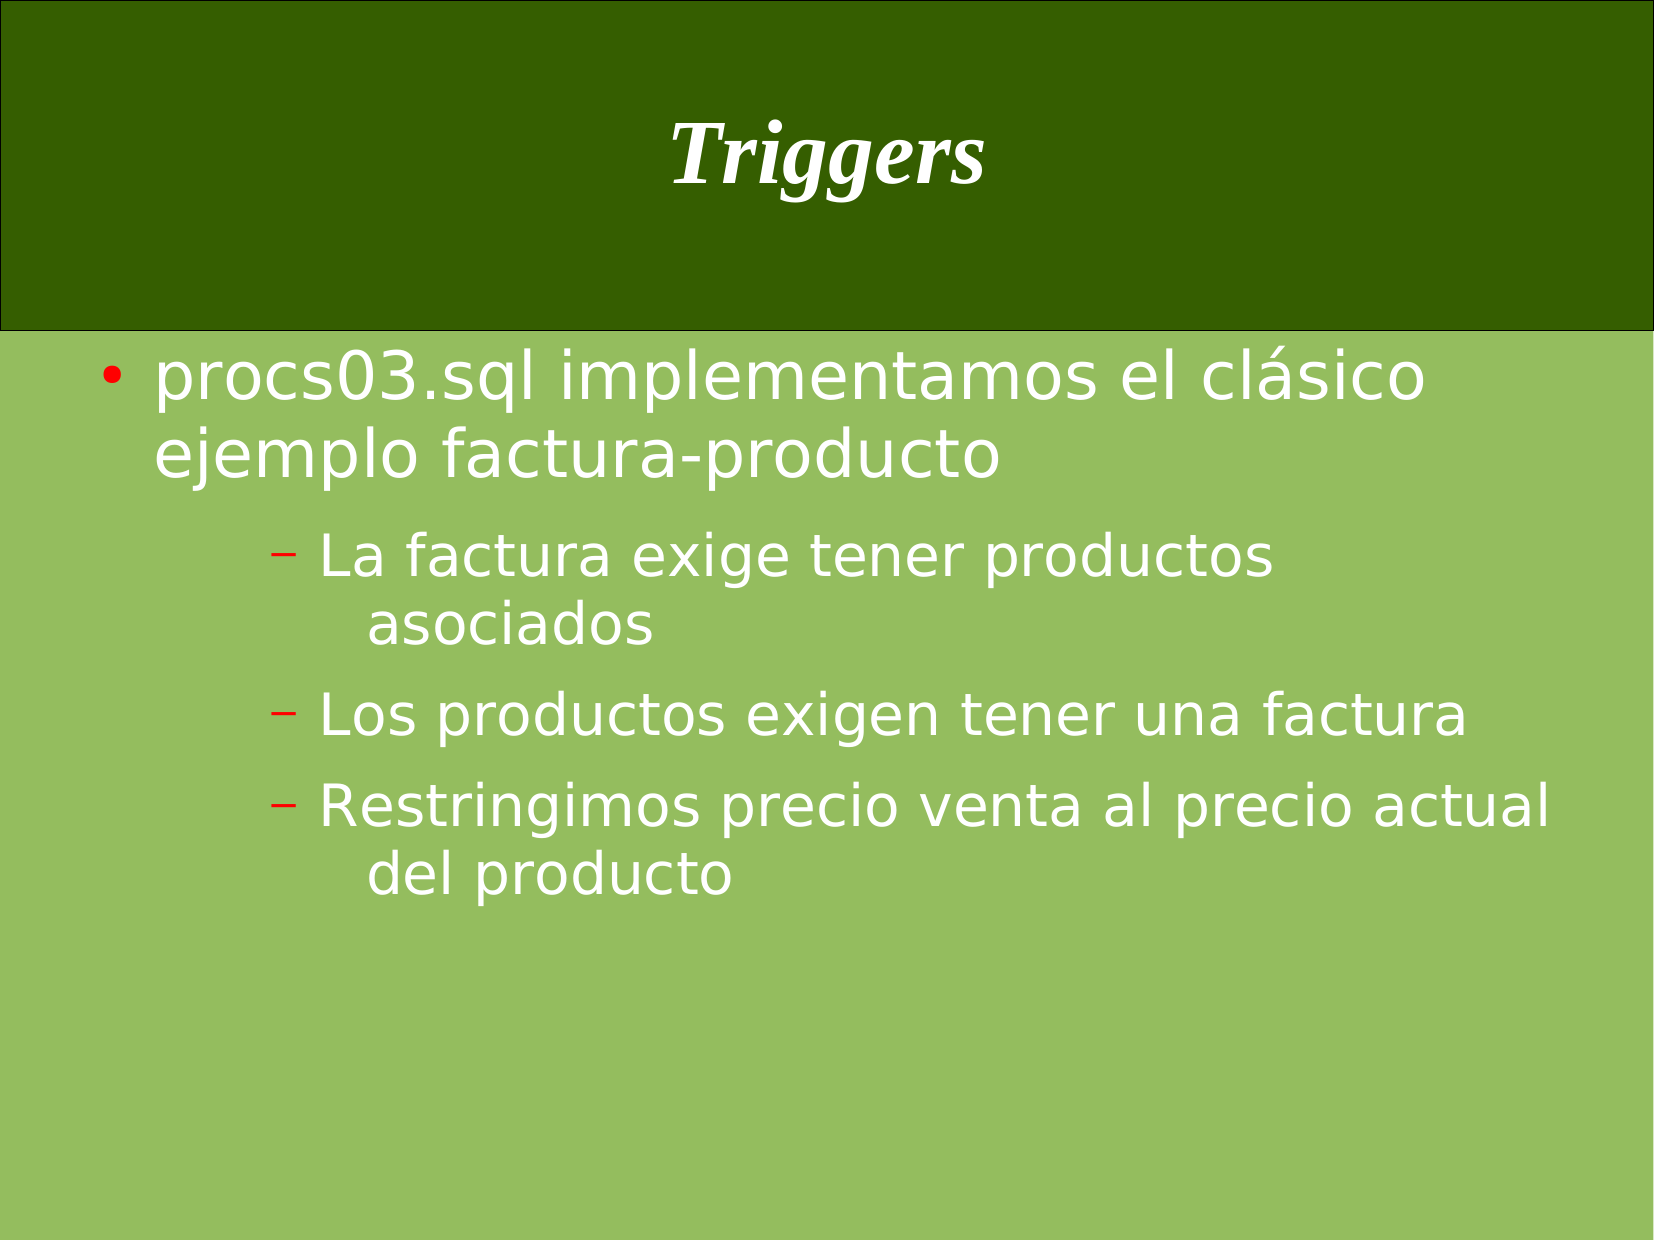

# Triggers
procs03.sql implementamos el clásico ejemplo factura-producto
La factura exige tener productos asociados
Los productos exigen tener una factura
Restringimos precio venta al precio actual del producto